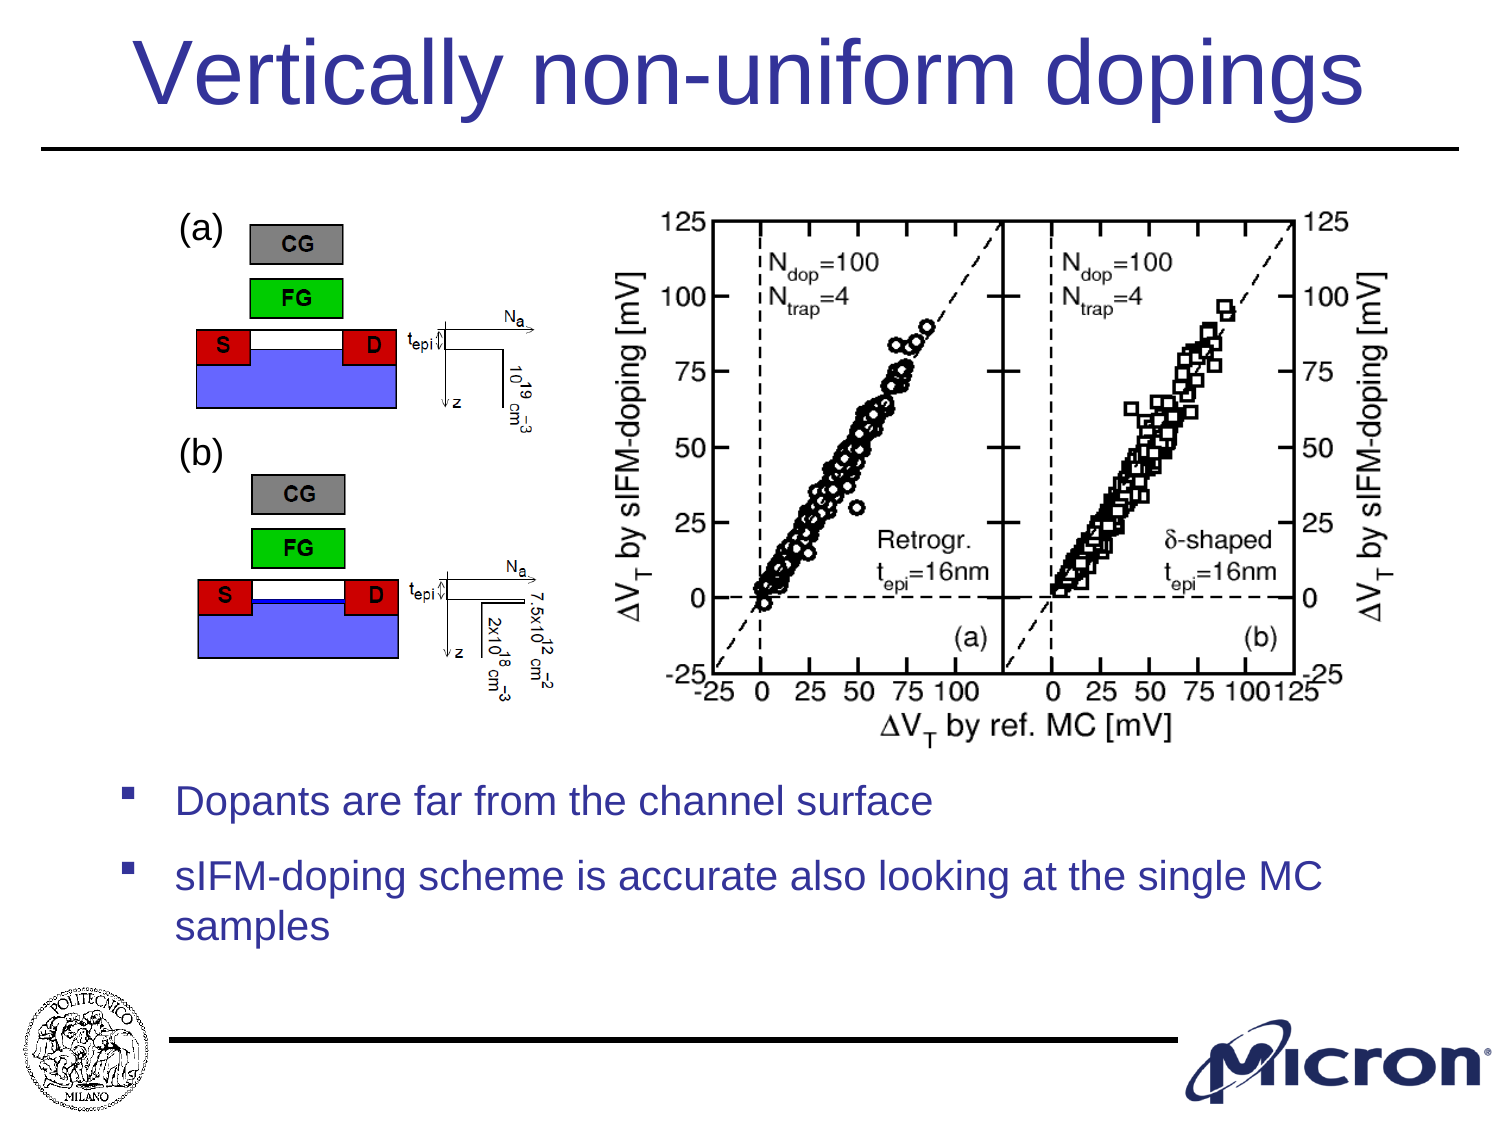

Vertically non-uniform dopings
(a)
(b)
Dopants are far from the channel surface
sIFM-doping scheme is accurate also looking at the single MC samples